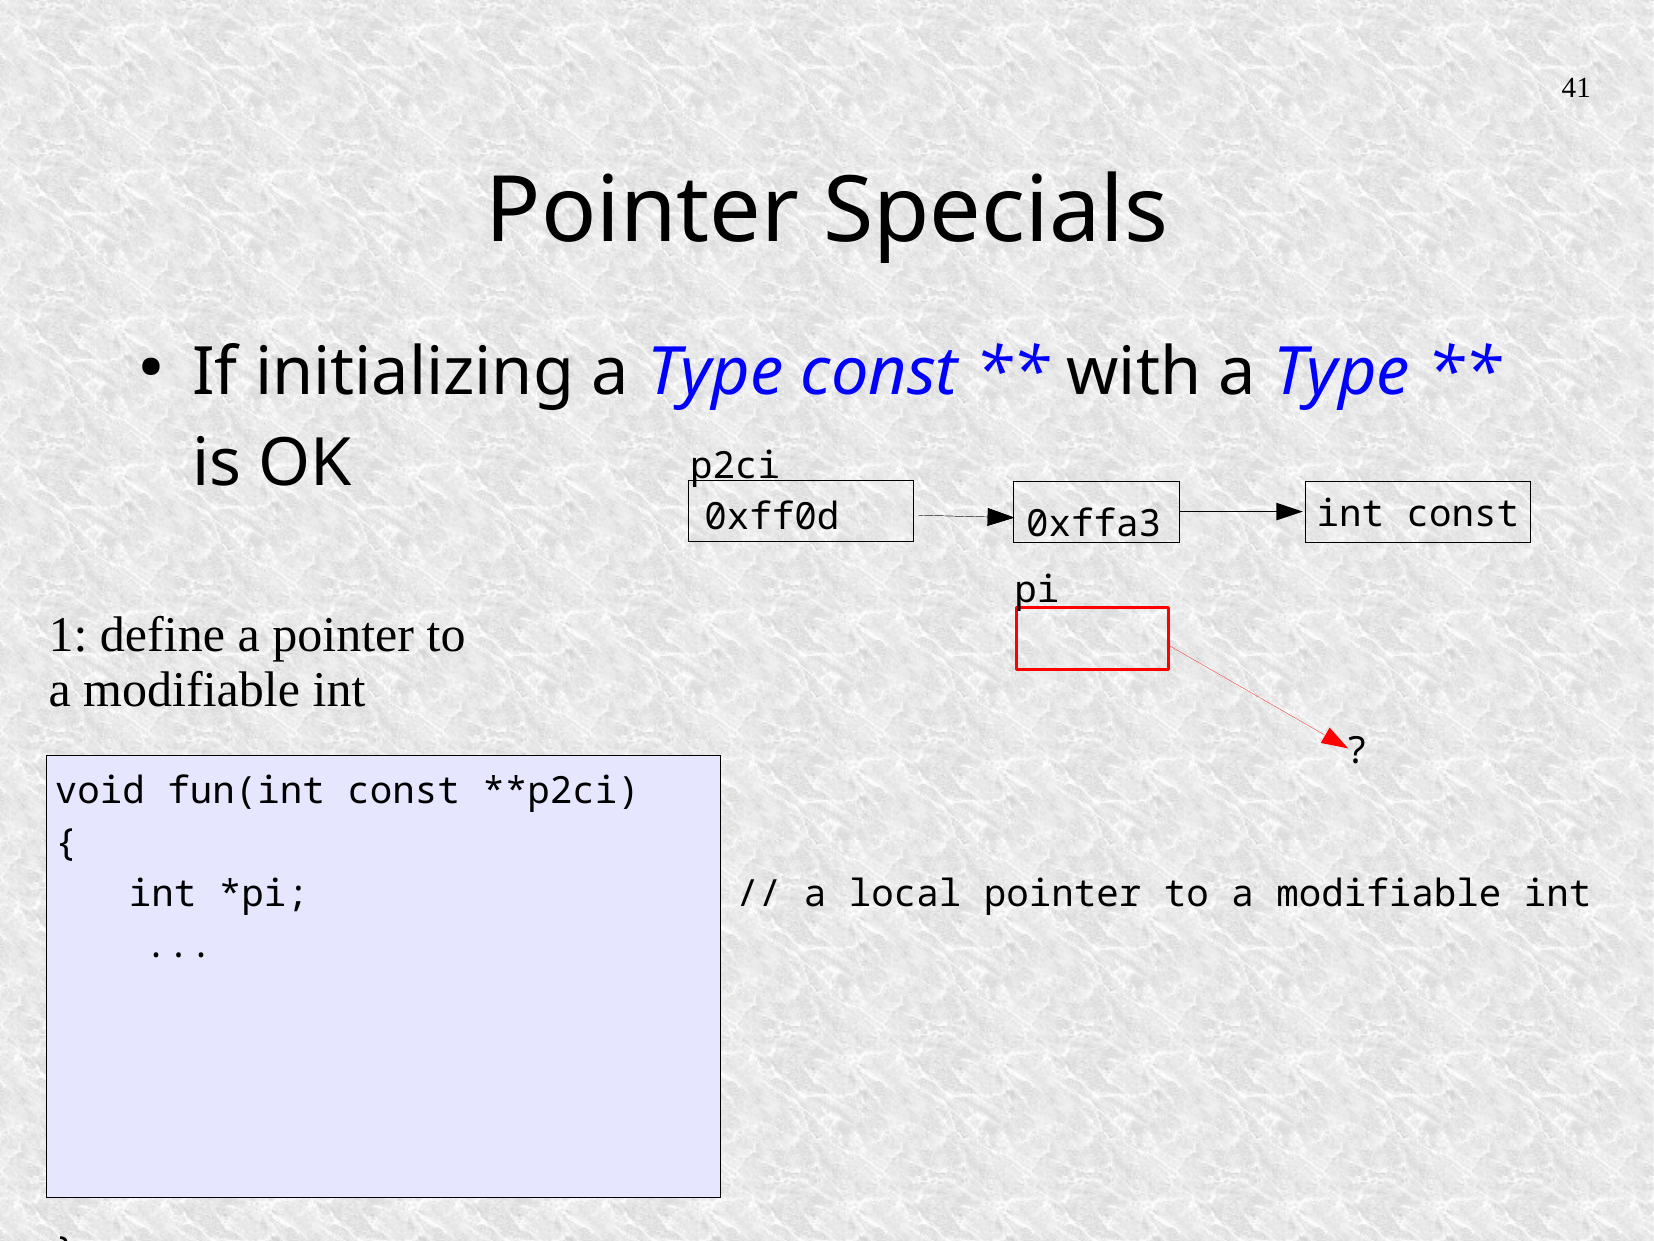

41
# Pointer Specials
If initializing a Type const ** with a Type ** is OK
p2ci
int const
0xff0d
0xffa3
pi
1: define a pointer to
a modifiable int
?
void fun(int const **p2ci)
{
	int *pi; // a local pointer to a modifiable int
 ...
}